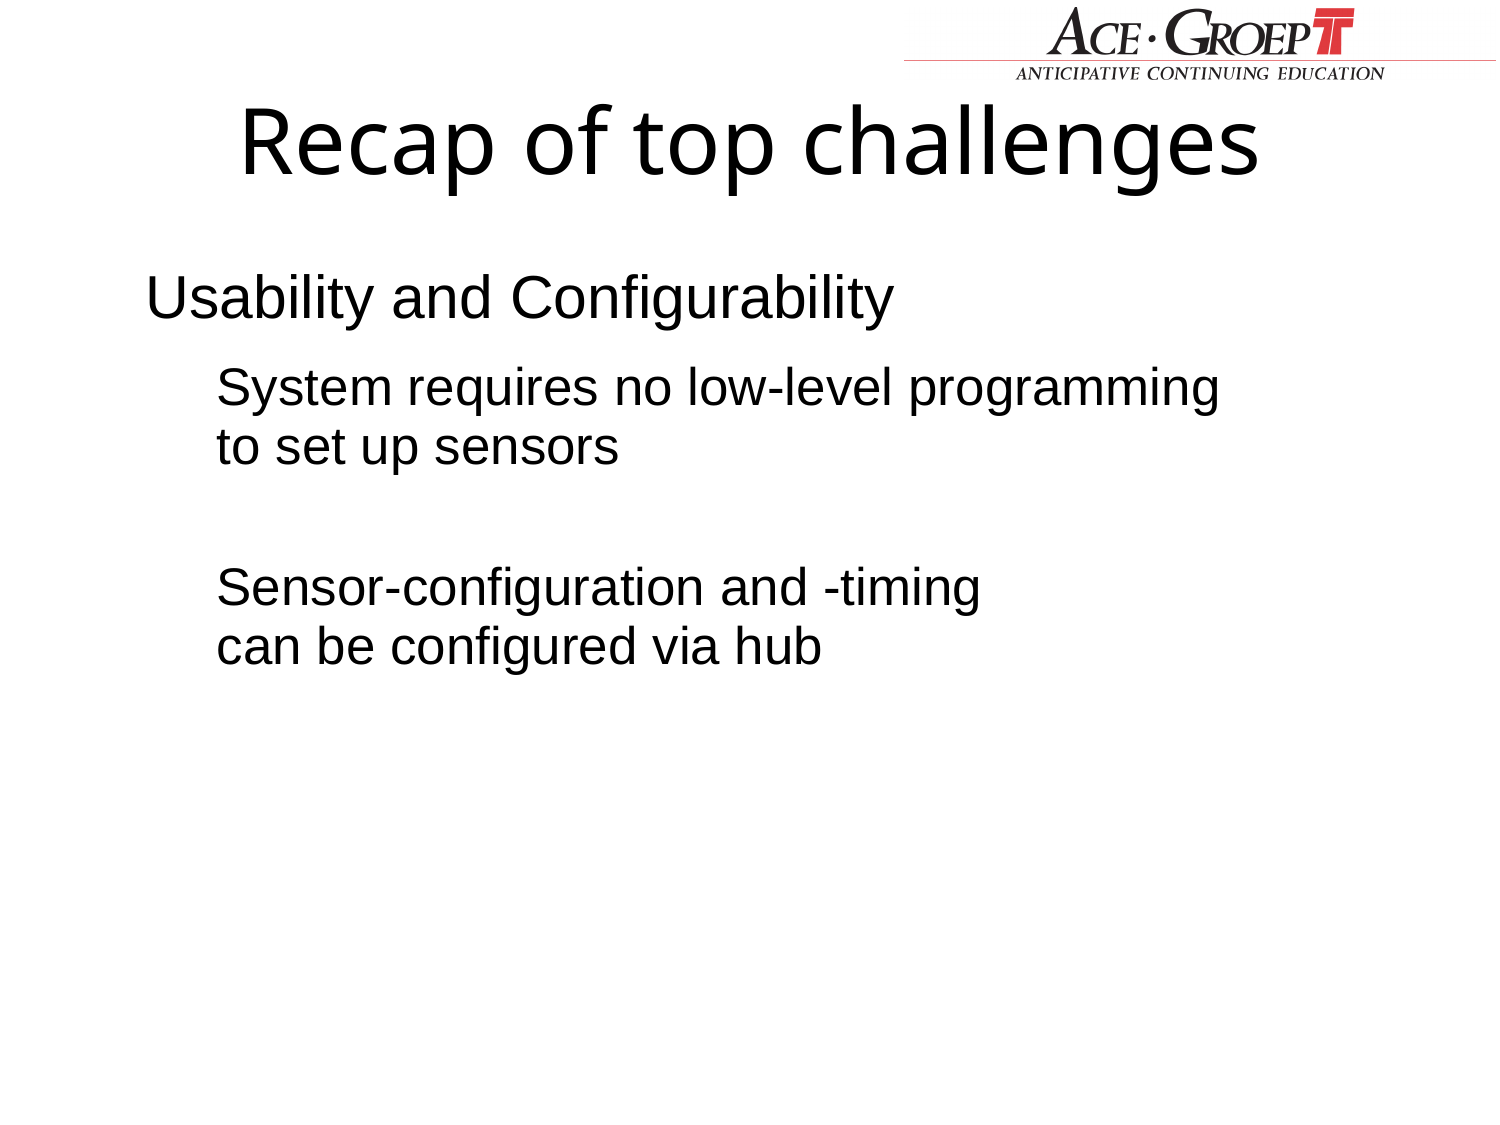

# Recap of top challenges
Usability and Configurability
System requires no low-level programming
to set up sensors
Sensor-configuration and -timing
can be configured via hub